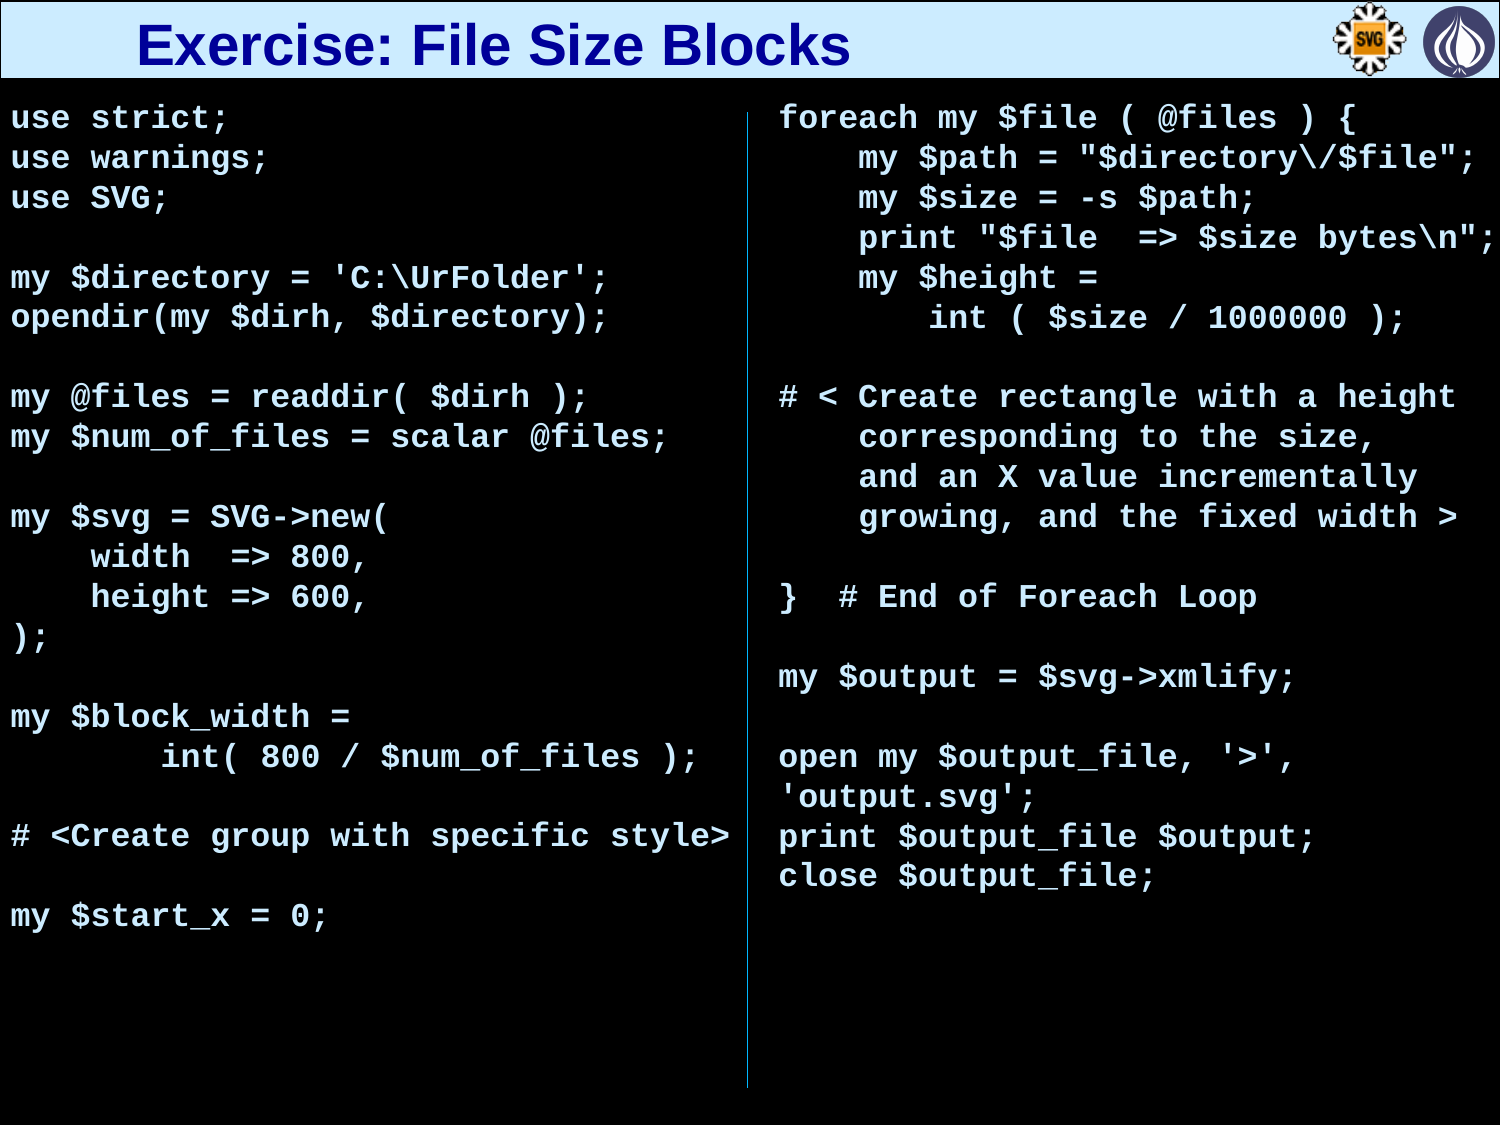

Exercise: File Size Blocks
use strict;
use warnings;
use SVG;
my $directory = 'C:\UrFolder';
opendir(my $dirh, $directory);
my @files = readdir( $dirh );
my $num_of_files = scalar @files;
my $svg = SVG->new(
 width => 800,
 height => 600,
);
my $block_width =
	int( 800 / $num_of_files );
# <Create group with specific style>
my $start_x = 0;
foreach my $file ( @files ) {
 my $path = "$directory\/$file";
 my $size = -s $path;
 print "$file => $size bytes\n";
 my $height =
	int ( $size / 1000000 );
# < Create rectangle with a height
 corresponding to the size,
 and an X value incrementally
 growing, and the fixed width >
} # End of Foreach Loop
my $output = $svg->xmlify;
open my $output_file, '>', 'output.svg';
print $output_file $output;
close $output_file;